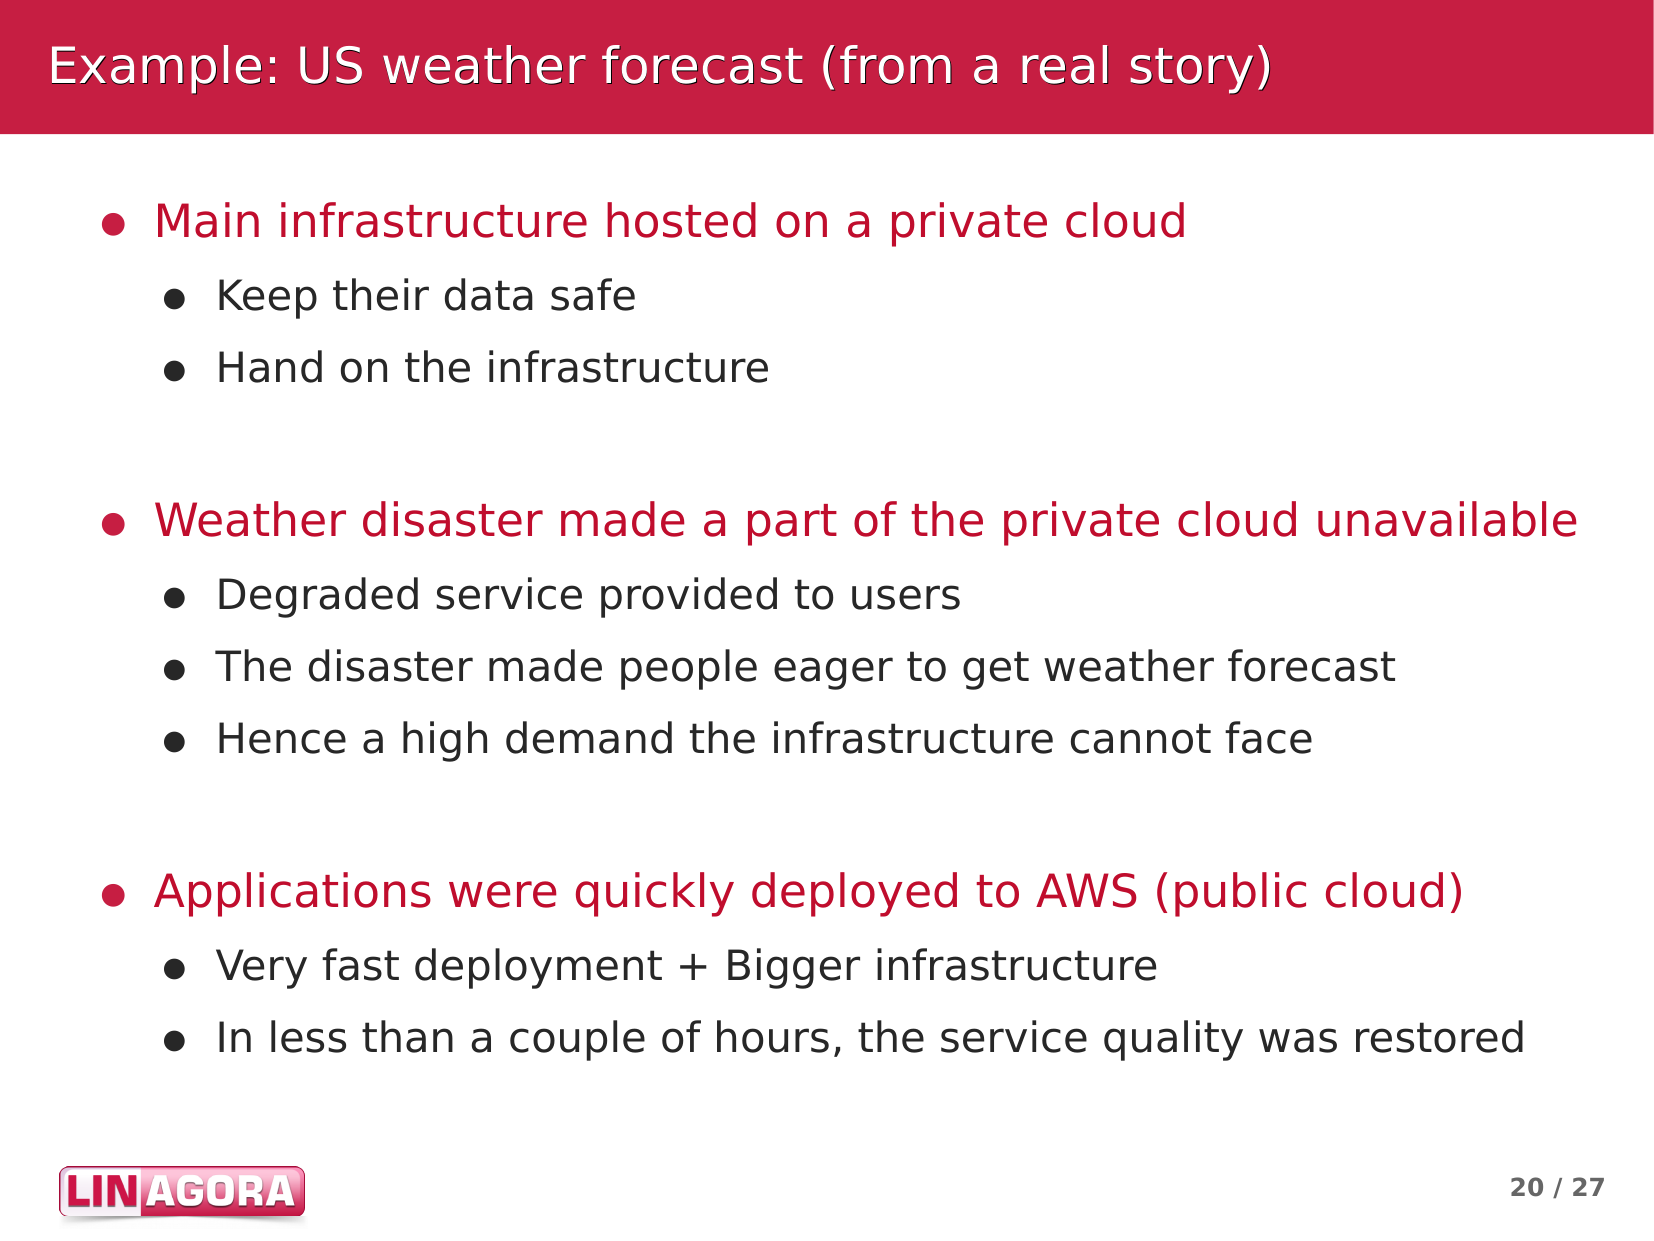

# Example: US weather forecast (from a real story)
Main infrastructure hosted on a private cloud
Keep their data safe
Hand on the infrastructure
Weather disaster made a part of the private cloud unavailable
Degraded service provided to users
The disaster made people eager to get weather forecast
Hence a high demand the infrastructure cannot face
Applications were quickly deployed to AWS (public cloud)
Very fast deployment + Bigger infrastructure
In less than a couple of hours, the service quality was restored